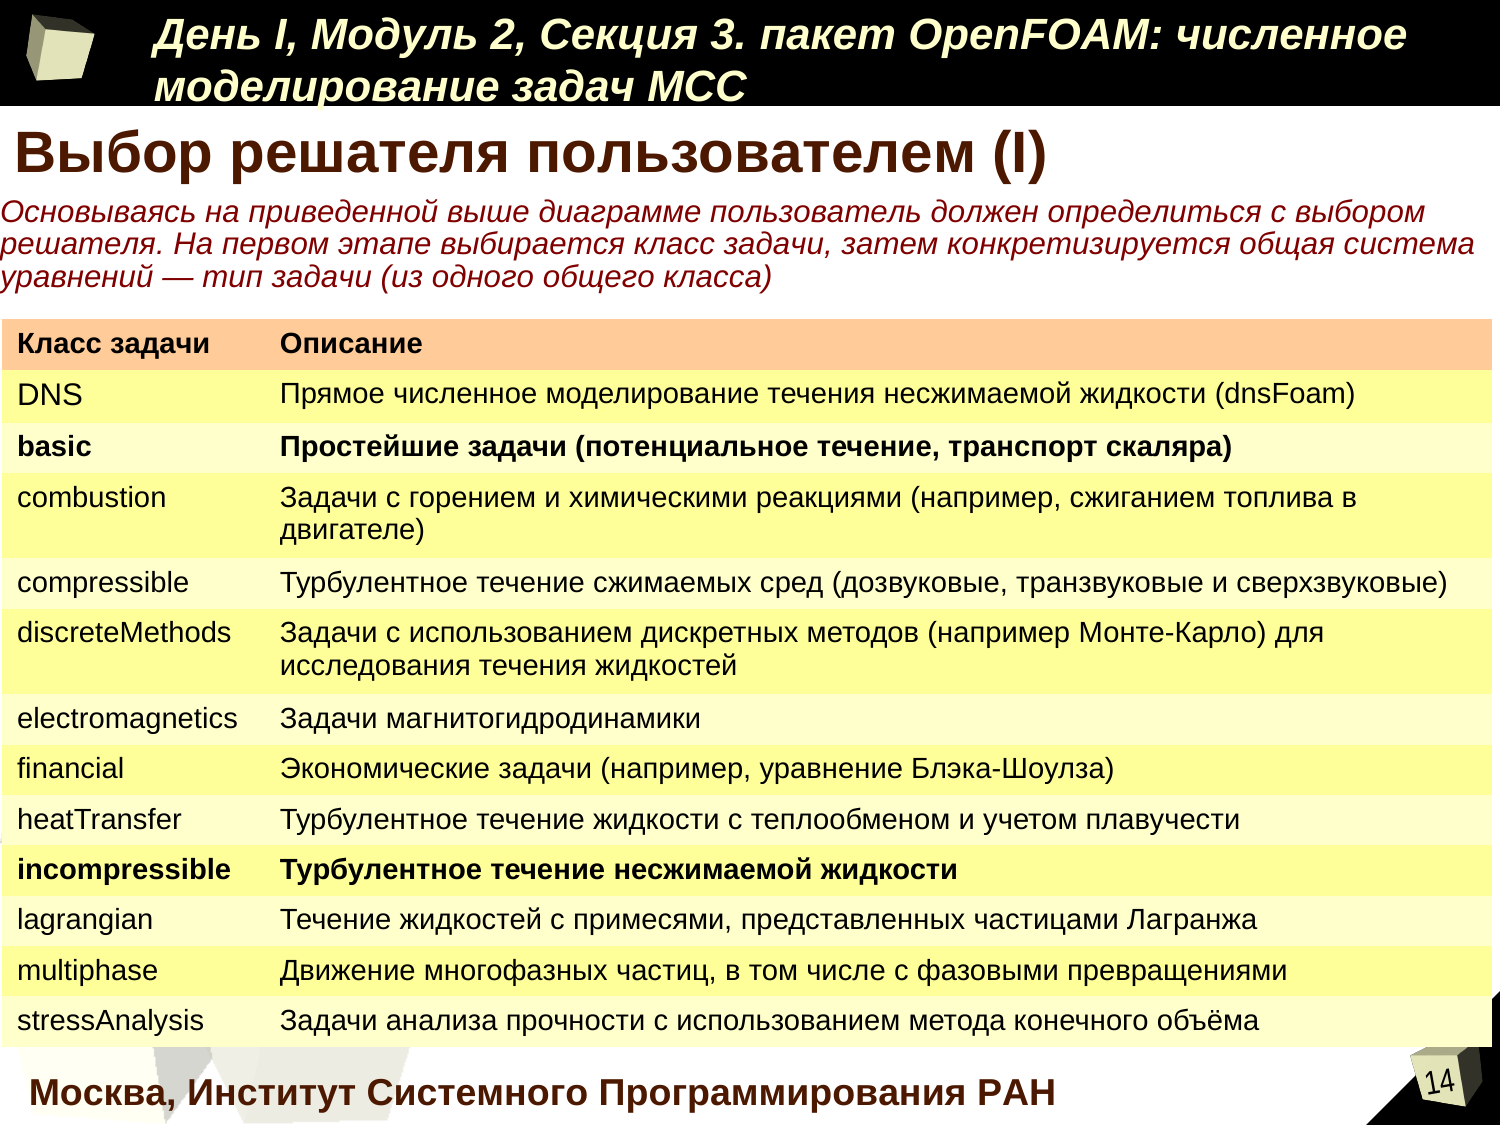

#
Выбор решателя пользователем (I)
Основываясь на приведенной выше диаграмме пользователь должен определиться с выбором решателя. На первом этапе выбирается класс задачи, затем конкретизируется общая система уравнений — тип задачи (из одного общего класса)
| Класс задачи | Описание |
| --- | --- |
| DNS | Прямое численное моделирование течения несжимаемой жидкости (dnsFoam) |
| basic | Простейшие задачи (потенциальное течение, транспорт скаляра) |
| combustion | Задачи с горением и химическими реакциями (например, сжиганием топлива в двигателе) |
| compressible | Турбулентное течение сжимаемых сред (дозвуковые, транзвуковые и сверхзвуковые) |
| discreteMethods | Задачи с использованием дискретных методов (например Монте-Карло) для исследования течения жидкостей |
| electromagnetics | Задачи магнитогидродинамики |
| financial | Экономические задачи (например, уравнение Блэка-Шоулза) |
| heatTransfer | Турбулентное течение жидкости с теплообменом и учетом плавучести |
| incompressible | Турбулентное течение несжимаемой жидкости |
| lagrangian | Течение жидкостей с примесями, представленных частицами Лагранжа |
| multiphase | Движение многофазных частиц, в том числе с фазовыми превращениями |
| stressAnalysis | Задачи анализа прочности с использованием метода конечного объёма |